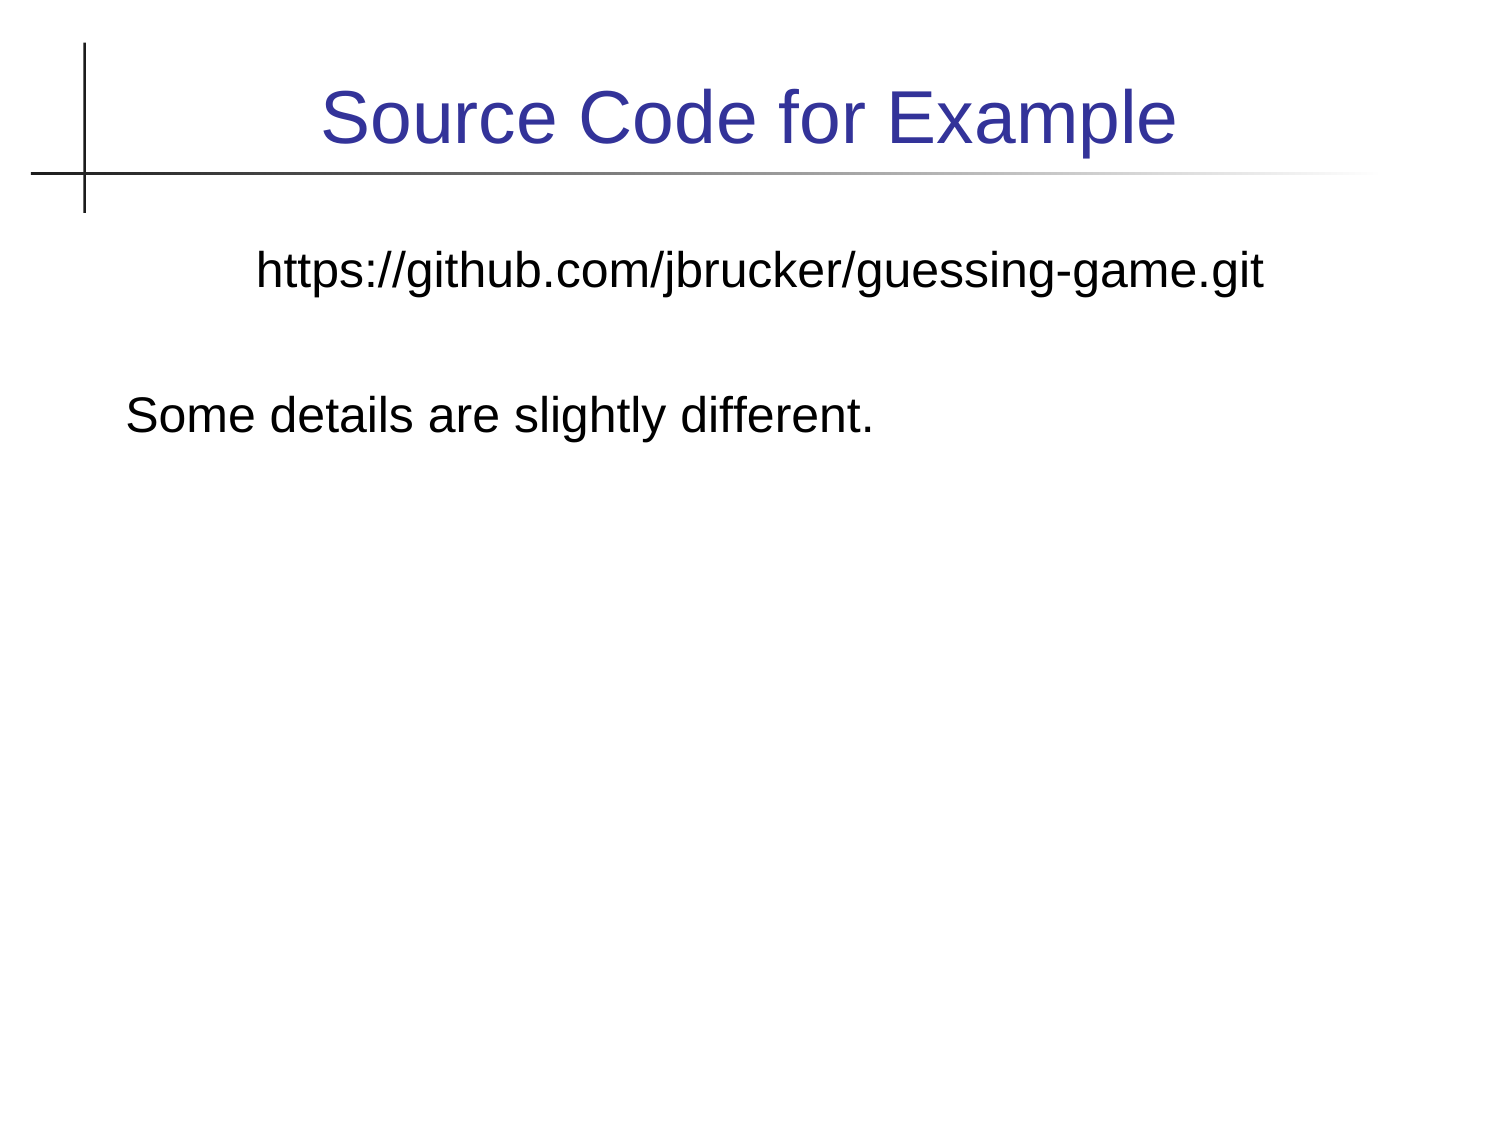

# Source Code for Example
https://github.com/jbrucker/guessing-game.git
Some details are slightly different.